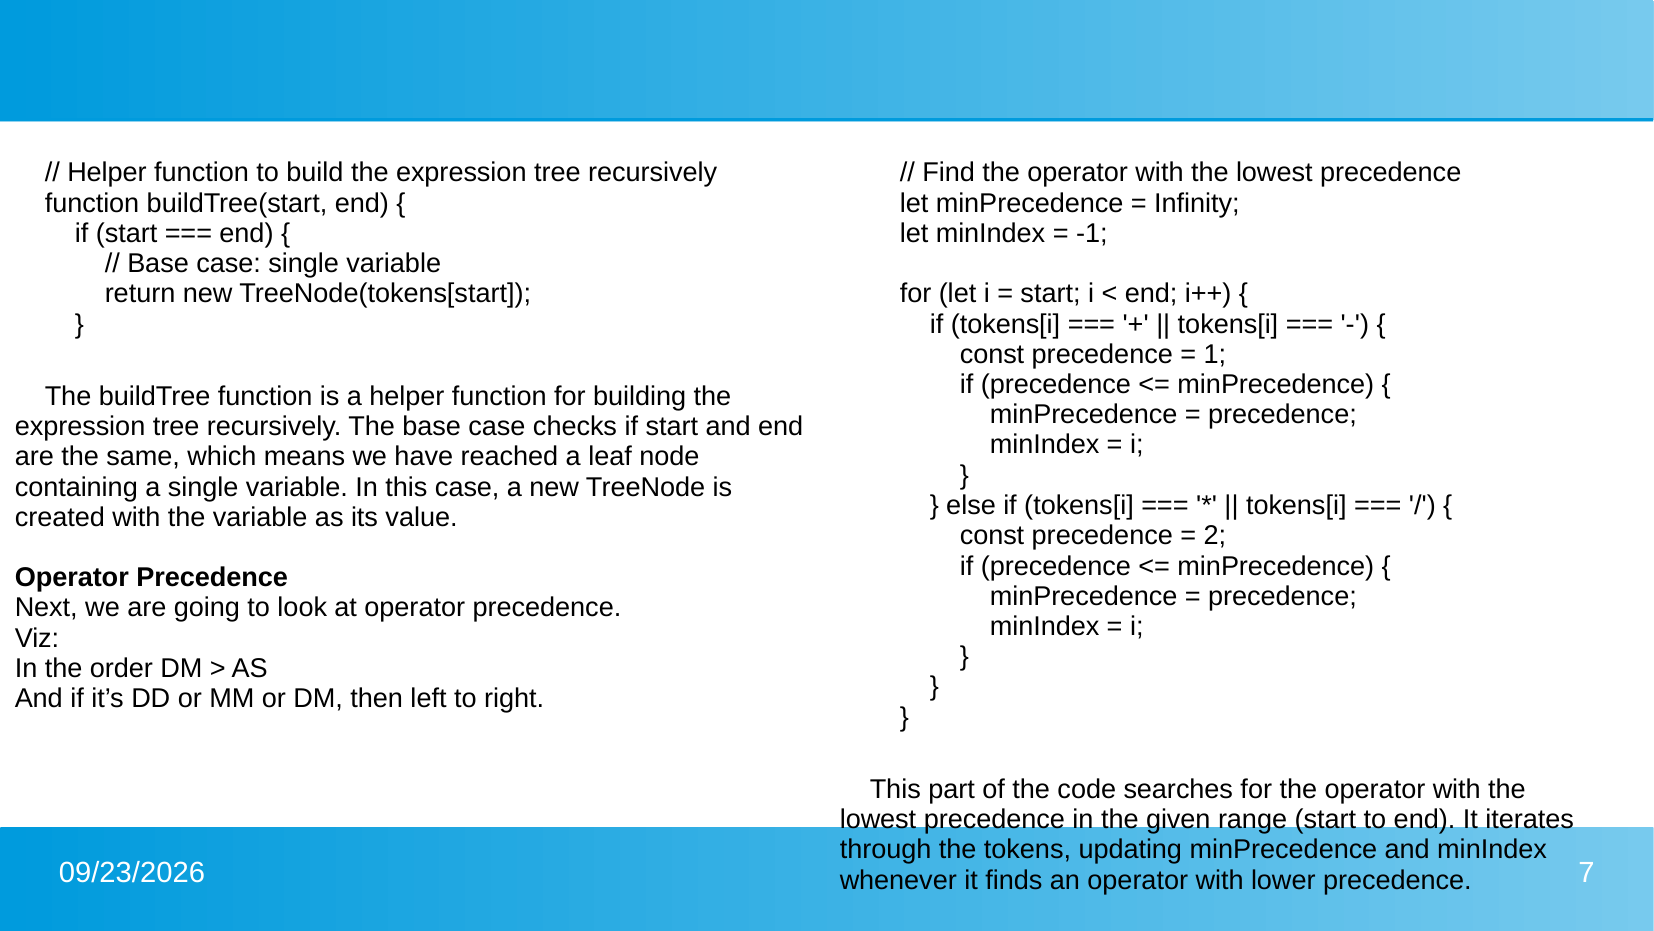

#
 // Helper function to build the expression tree recursively
 function buildTree(start, end) {
 if (start === end) {
 // Base case: single variable
 return new TreeNode(tokens[start]);
 }
 The buildTree function is a helper function for building the expression tree recursively. The base case checks if start and end are the same, which means we have reached a leaf node containing a single variable. In this case, a new TreeNode is created with the variable as its value.
Operator Precedence
Next, we are going to look at operator precedence.
Viz:
In the order DM > AS
And if it’s DD or MM or DM, then left to right.
 // Find the operator with the lowest precedence
 let minPrecedence = Infinity;
 let minIndex = -1;
 for (let i = start; i < end; i++) {
 if (tokens[i] === '+' || tokens[i] === '-') {
 const precedence = 1;
 if (precedence <= minPrecedence) {
 minPrecedence = precedence;
 minIndex = i;
 }
 } else if (tokens[i] === '*' || tokens[i] === '/') {
 const precedence = 2;
 if (precedence <= minPrecedence) {
 minPrecedence = precedence;
 minIndex = i;
 }
 }
 }
 This part of the code searches for the operator with the lowest precedence in the given range (start to end). It iterates through the tokens, updating minPrecedence and minIndex whenever it finds an operator with lower precedence.
7